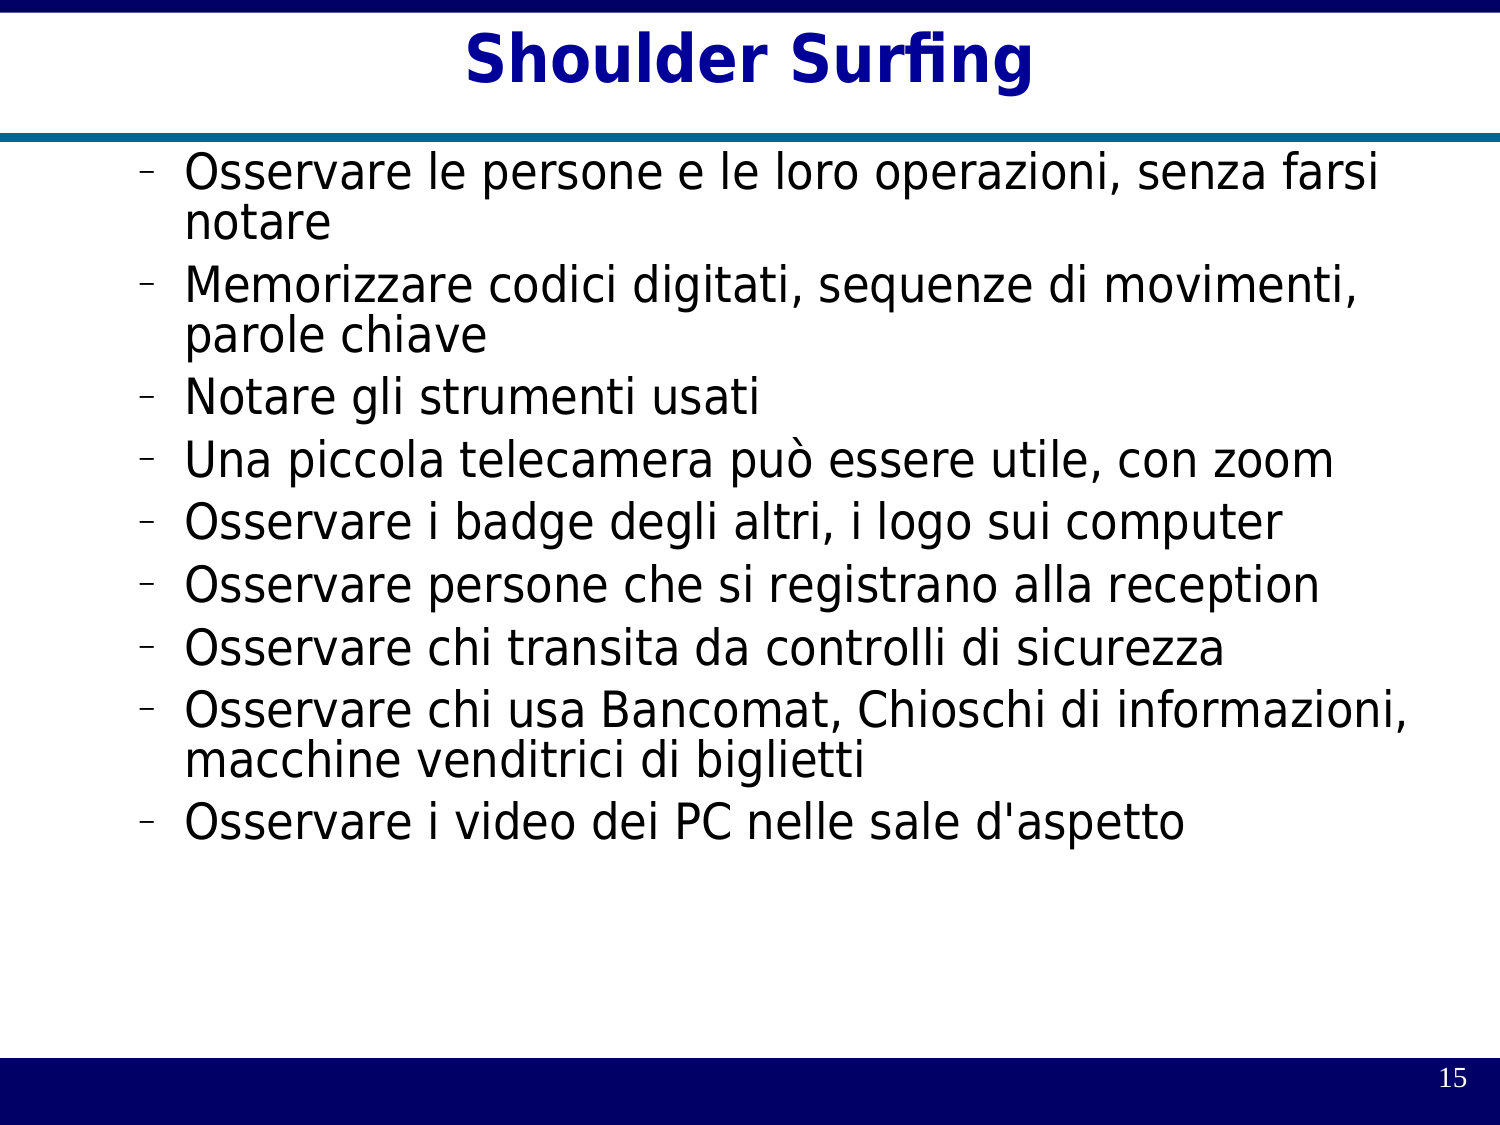

# Shoulder Surfing
Osservare le persone e le loro operazioni, senza farsi notare
Memorizzare codici digitati, sequenze di movimenti, parole chiave
Notare gli strumenti usati
Una piccola telecamera può essere utile, con zoom
Osservare i badge degli altri, i logo sui computer
Osservare persone che si registrano alla reception
Osservare chi transita da controlli di sicurezza
Osservare chi usa Bancomat, Chioschi di informazioni, macchine venditrici di biglietti
Osservare i video dei PC nelle sale d'aspetto